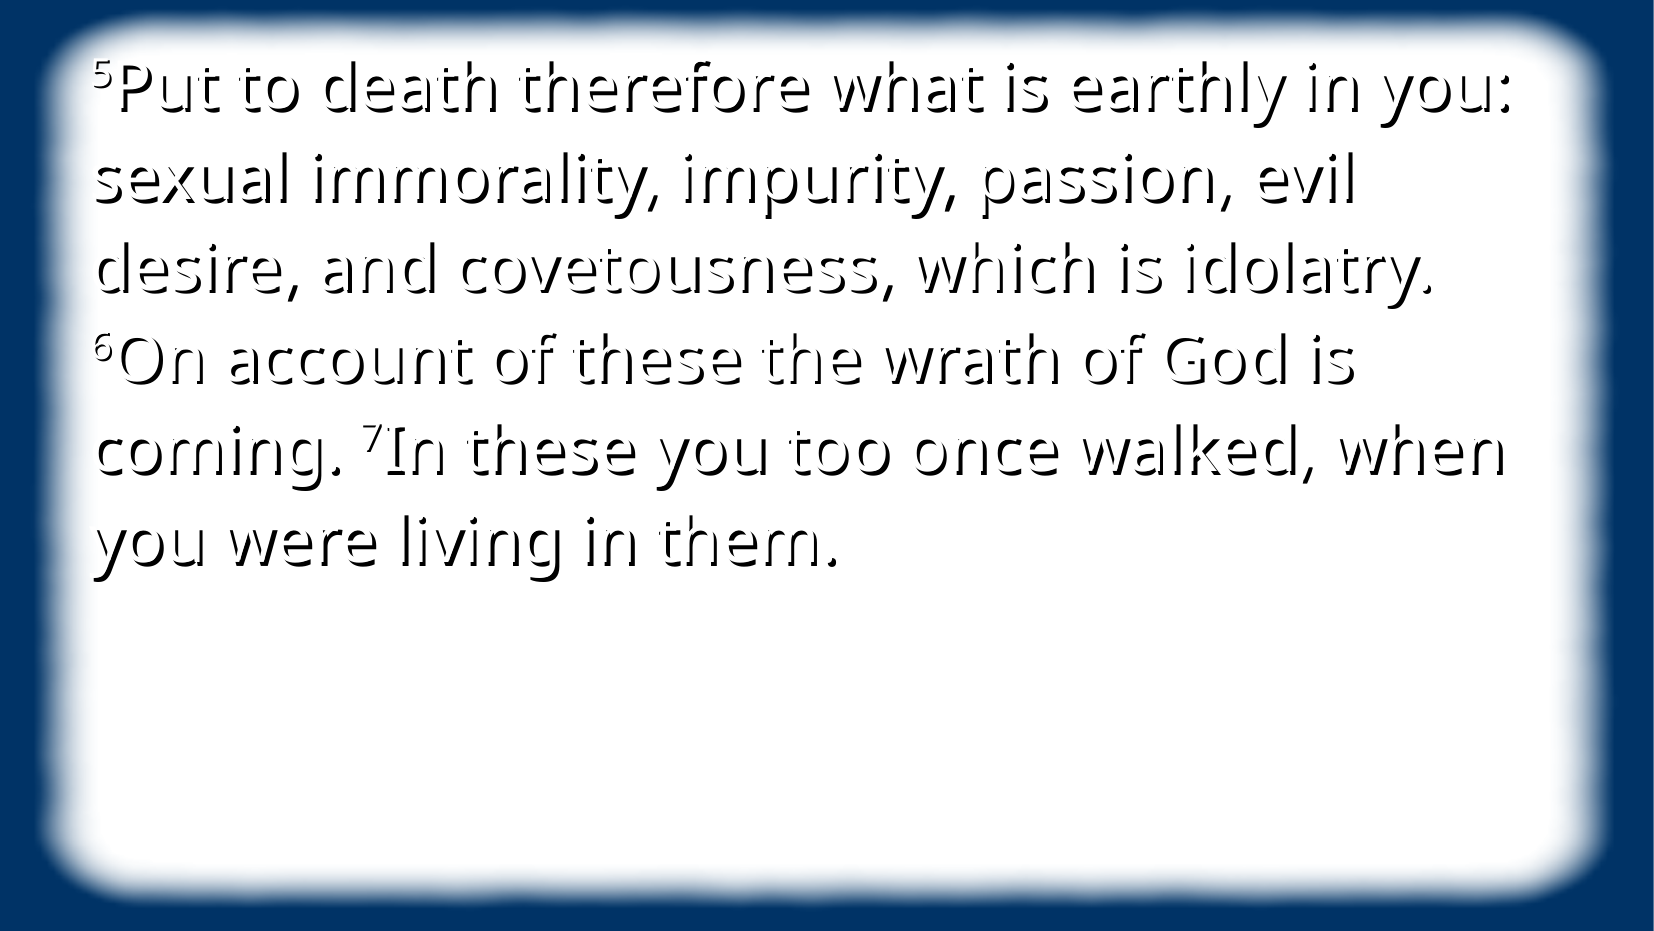

5Put to death therefore what is earthly in you: sexual immorality, impurity, passion, evil desire, and covetousness, which is idolatry. 6On account of these the wrath of God is coming. 7In these you too once walked, when you were living in them.